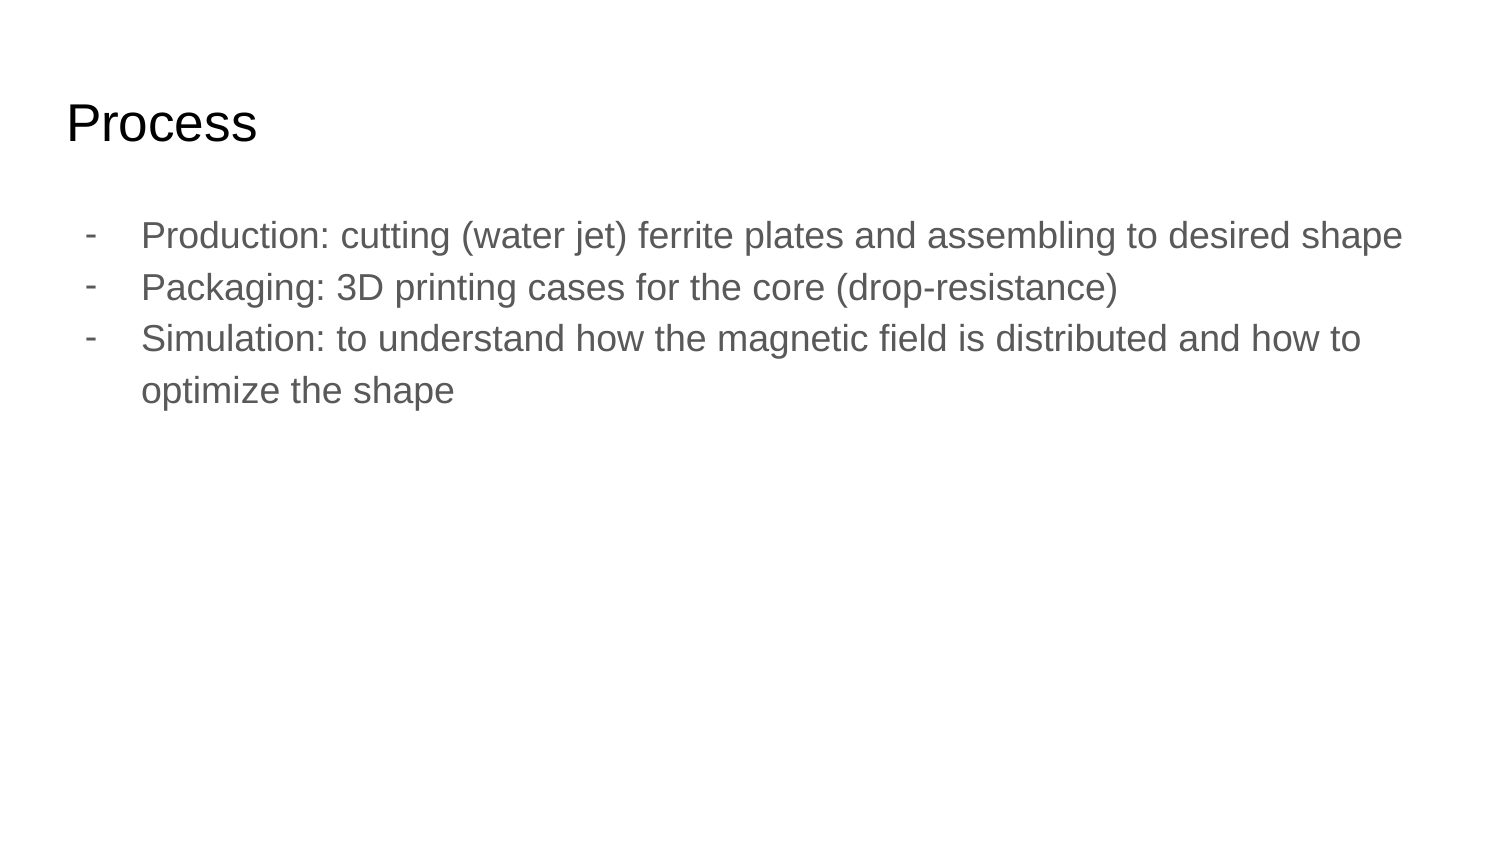

# Process
Production: cutting (water jet) ferrite plates and assembling to desired shape
Packaging: 3D printing cases for the core (drop-resistance)
Simulation: to understand how the magnetic field is distributed and how to optimize the shape